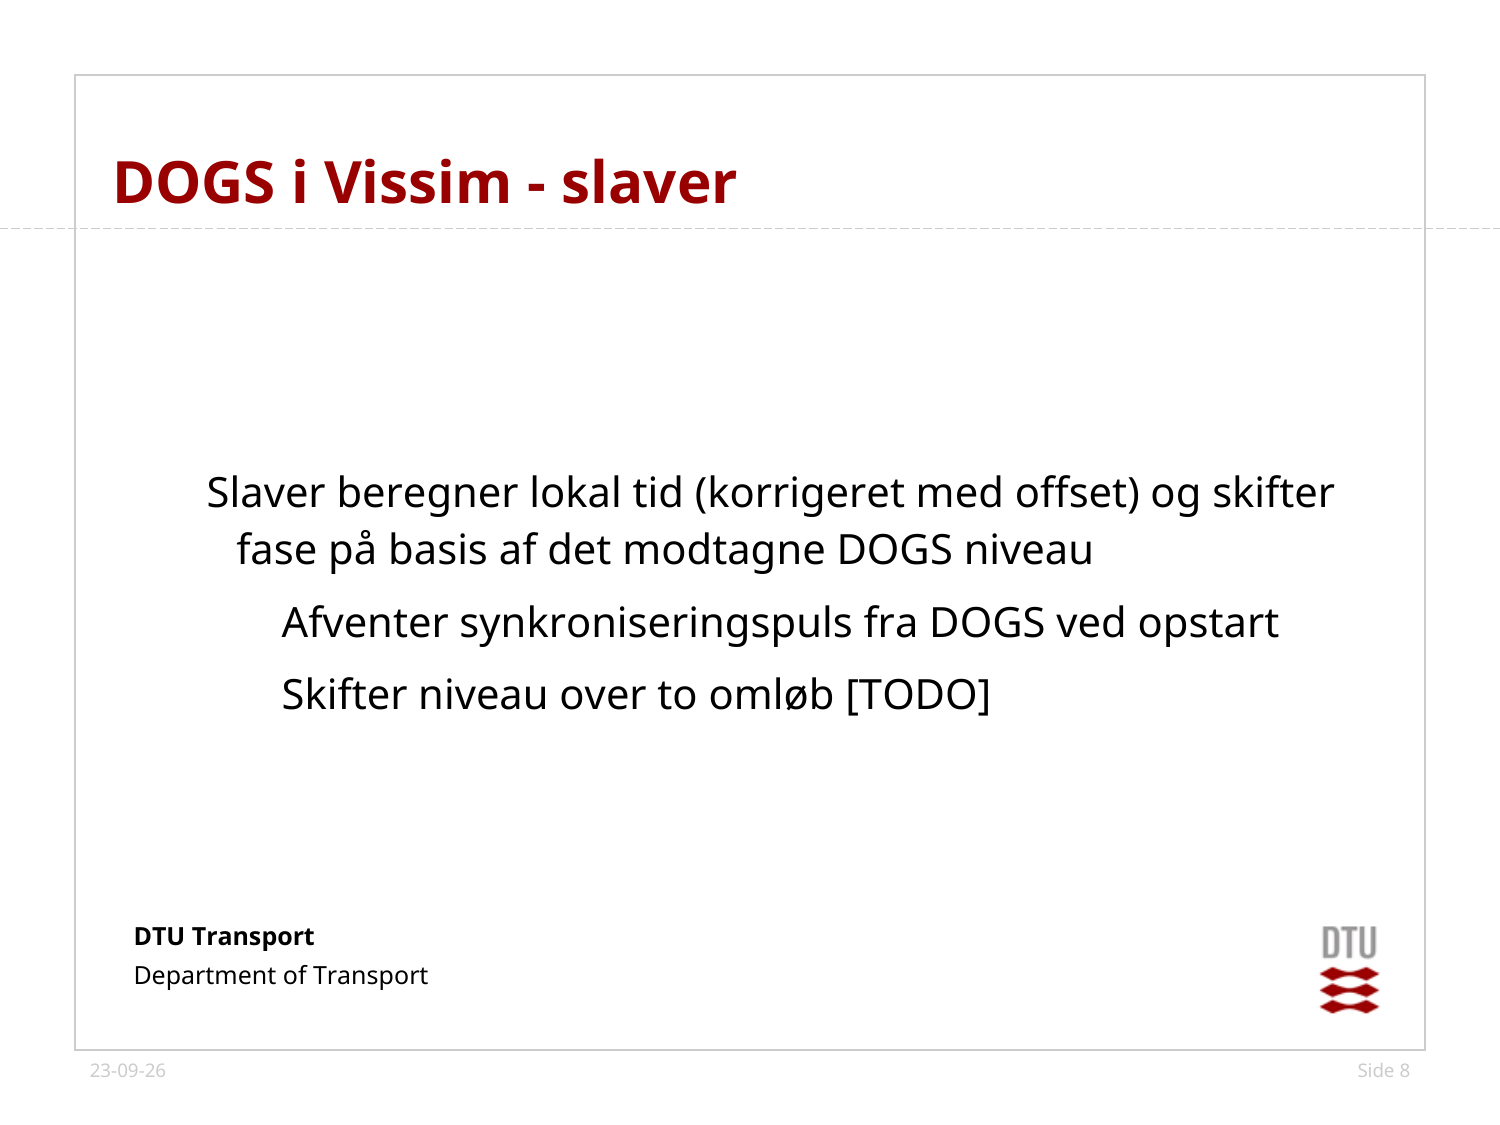

# DOGS i Vissim - slaver
Slaver beregner lokal tid (korrigeret med offset) og skifter fase på basis af det modtagne DOGS niveau
Afventer synkroniseringspuls fra DOGS ved opstart
Skifter niveau over to omløb [TODO]